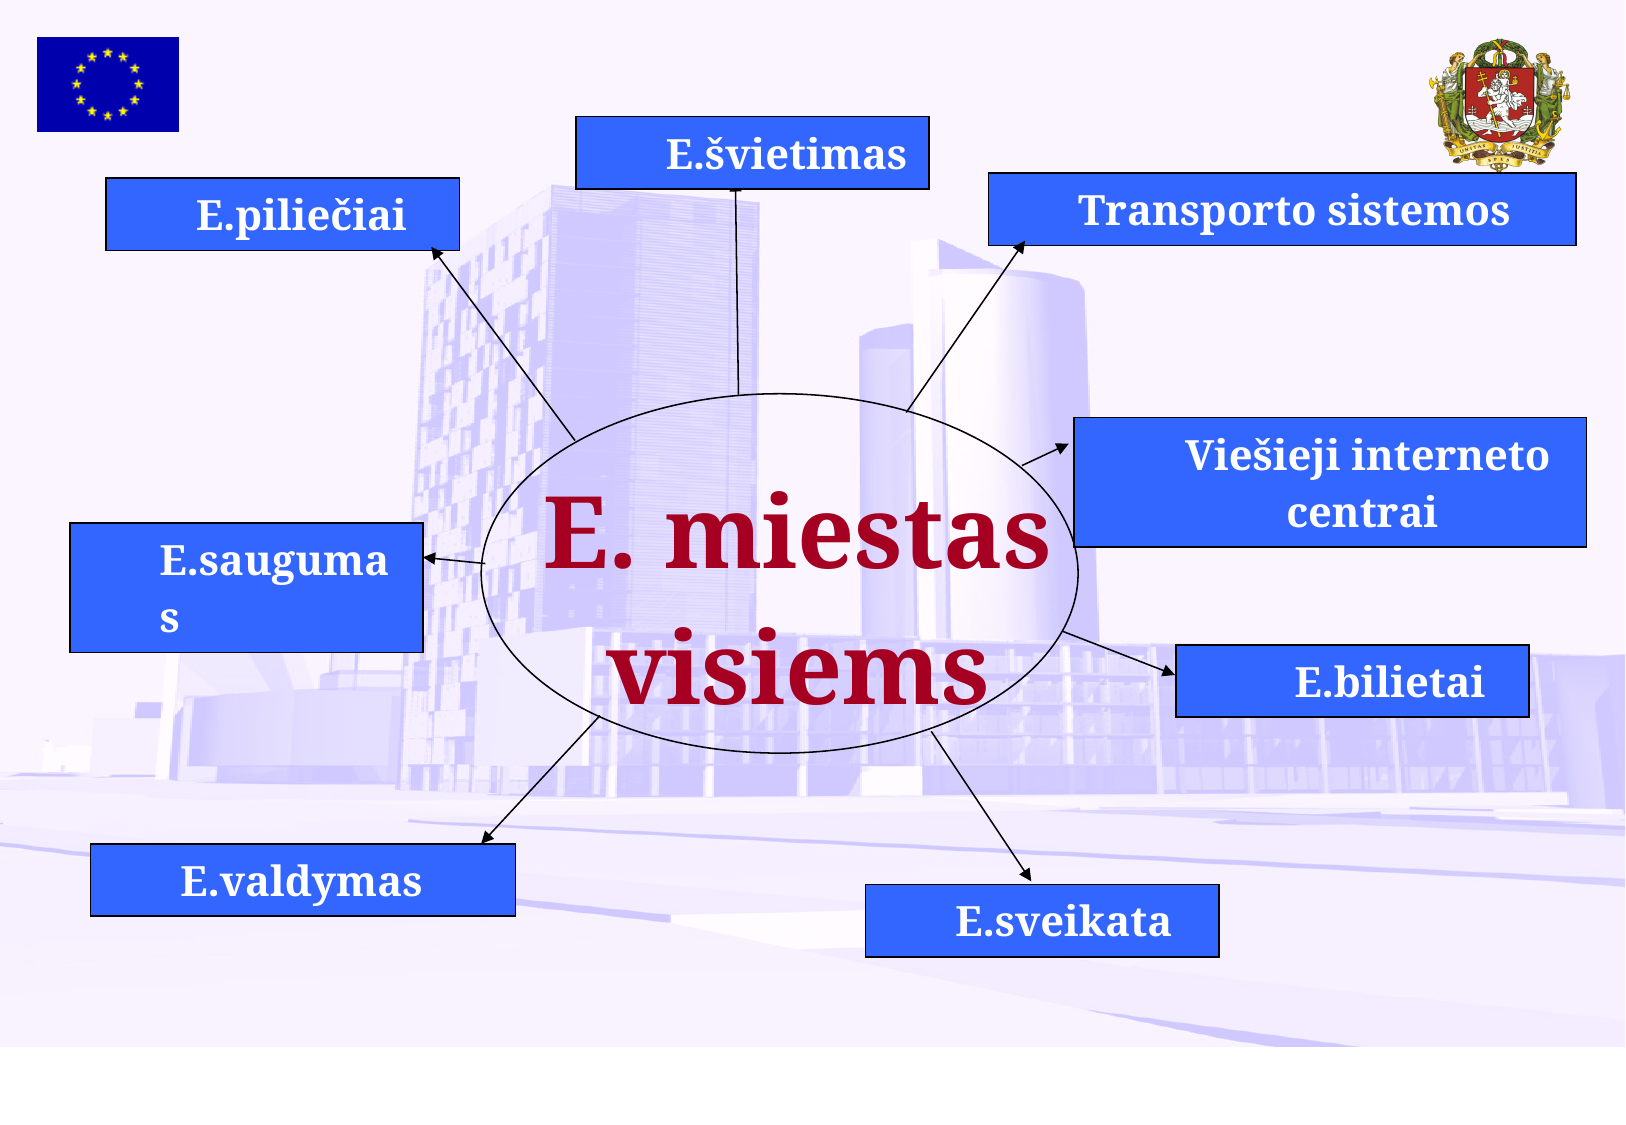

E.švietimas
Transporto sistemos
E.piliečiai
Viešieji interneto centrai
E. miestas
visiems
E.saugumas
E.bilietai
E.valdymas
E.sveikata